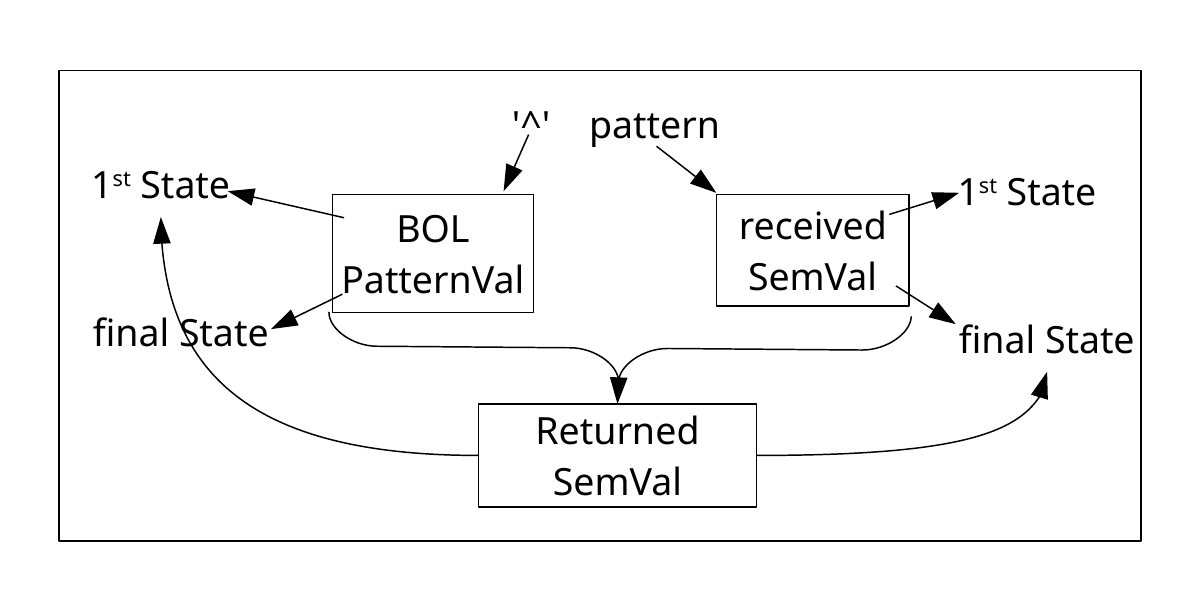

'^' pattern
1st State
1st State
BOL
PatternVal
received
SemVal
final State
final State
Returned
SemVal